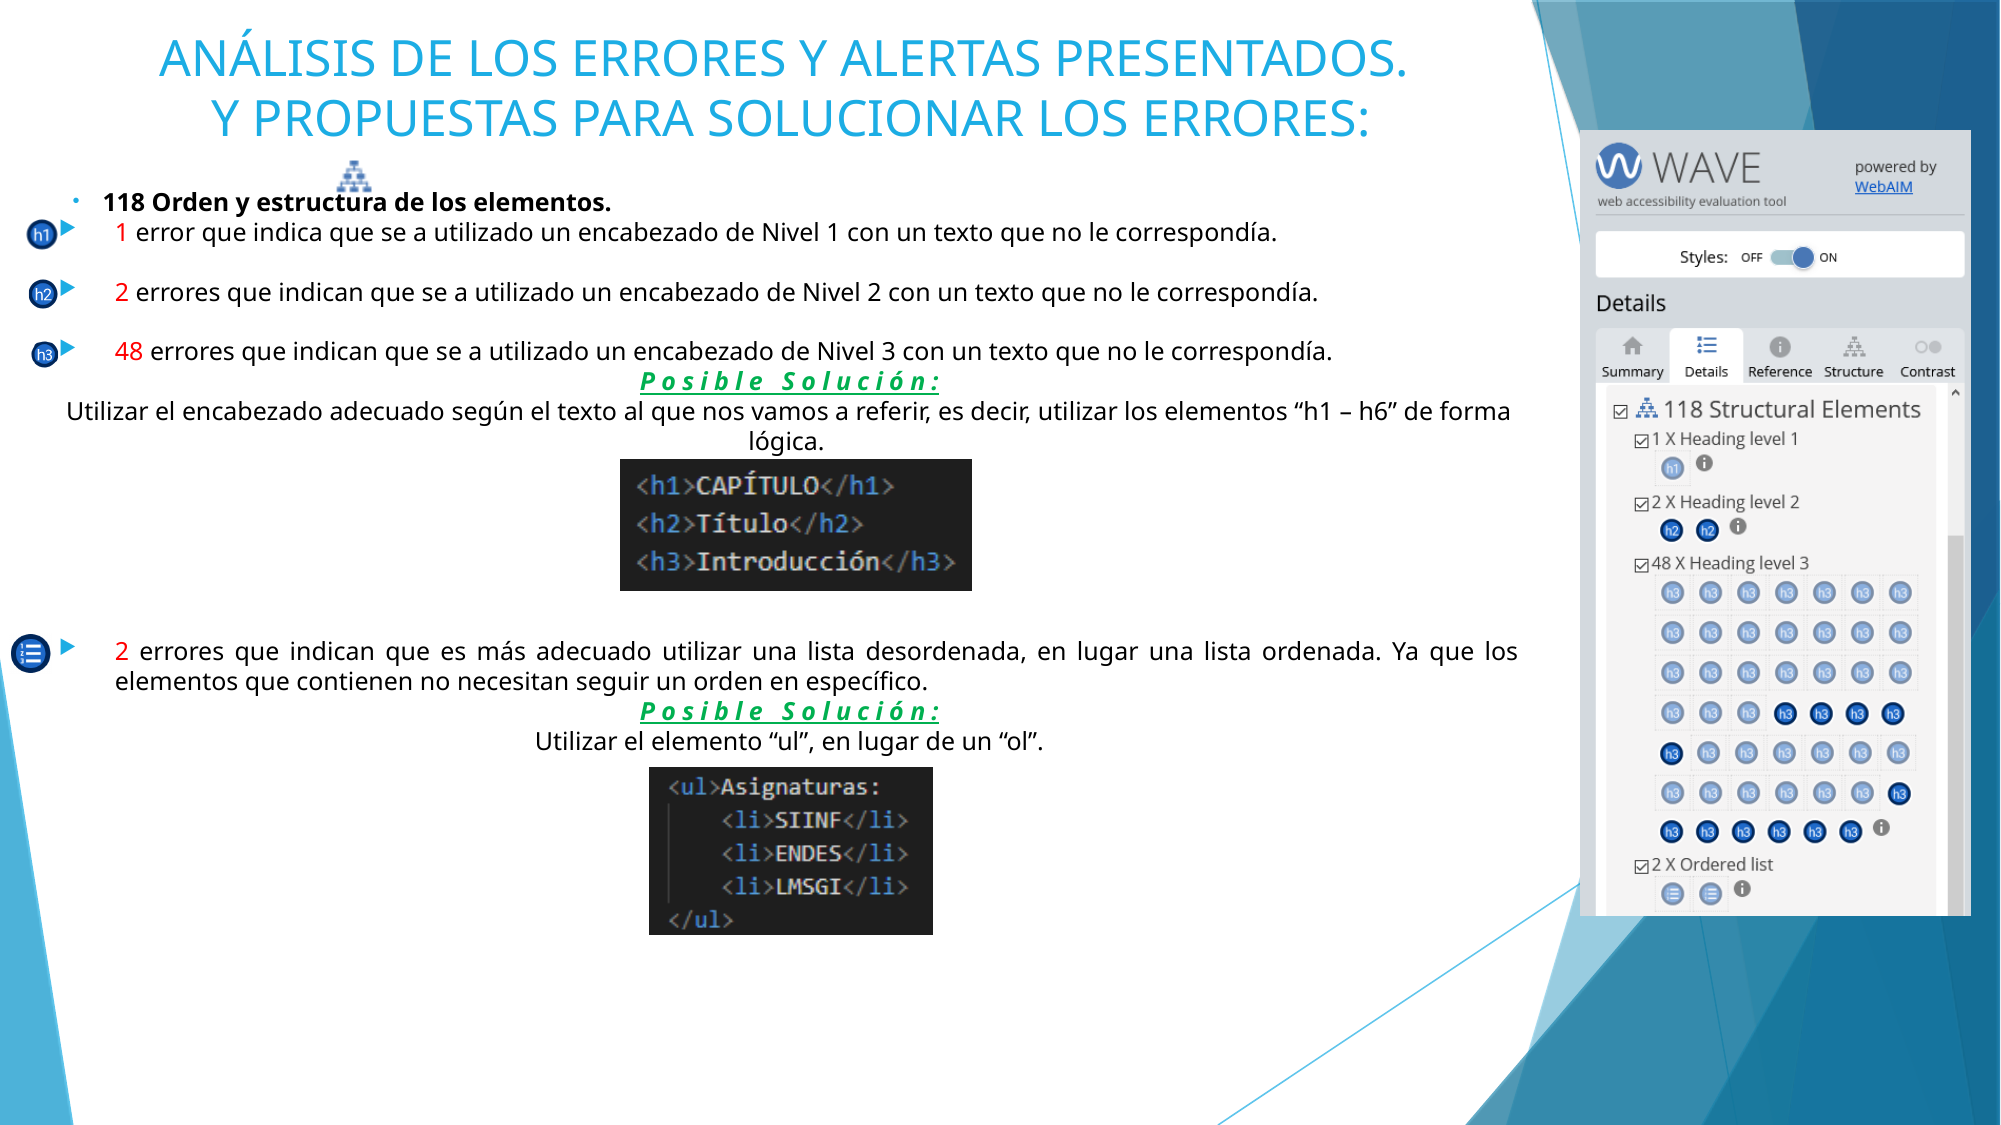

# ANÁLISIS DE LOS ERRORES Y ALERTAS PRESENTADOS. Y PROPUESTAS PARA SOLUCIONAR LOS ERRORES:
118 Orden y estructura de los elementos.
1 error que indica que se a utilizado un encabezado de Nivel 1 con un texto que no le correspondía.
2 errores que indican que se a utilizado un encabezado de Nivel 2 con un texto que no le correspondía.
48 errores que indican que se a utilizado un encabezado de Nivel 3 con un texto que no le correspondía.
Posible Solución:
Utilizar el encabezado adecuado según el texto al que nos vamos a referir, es decir, utilizar los elementos “h1 – h6” de forma lógica.
2 errores que indican que es más adecuado utilizar una lista desordenada, en lugar una lista ordenada. Ya que los elementos que contienen no necesitan seguir un orden en específico.
Posible Solución:
Utilizar el elemento “ul”, en lugar de un “ol”.